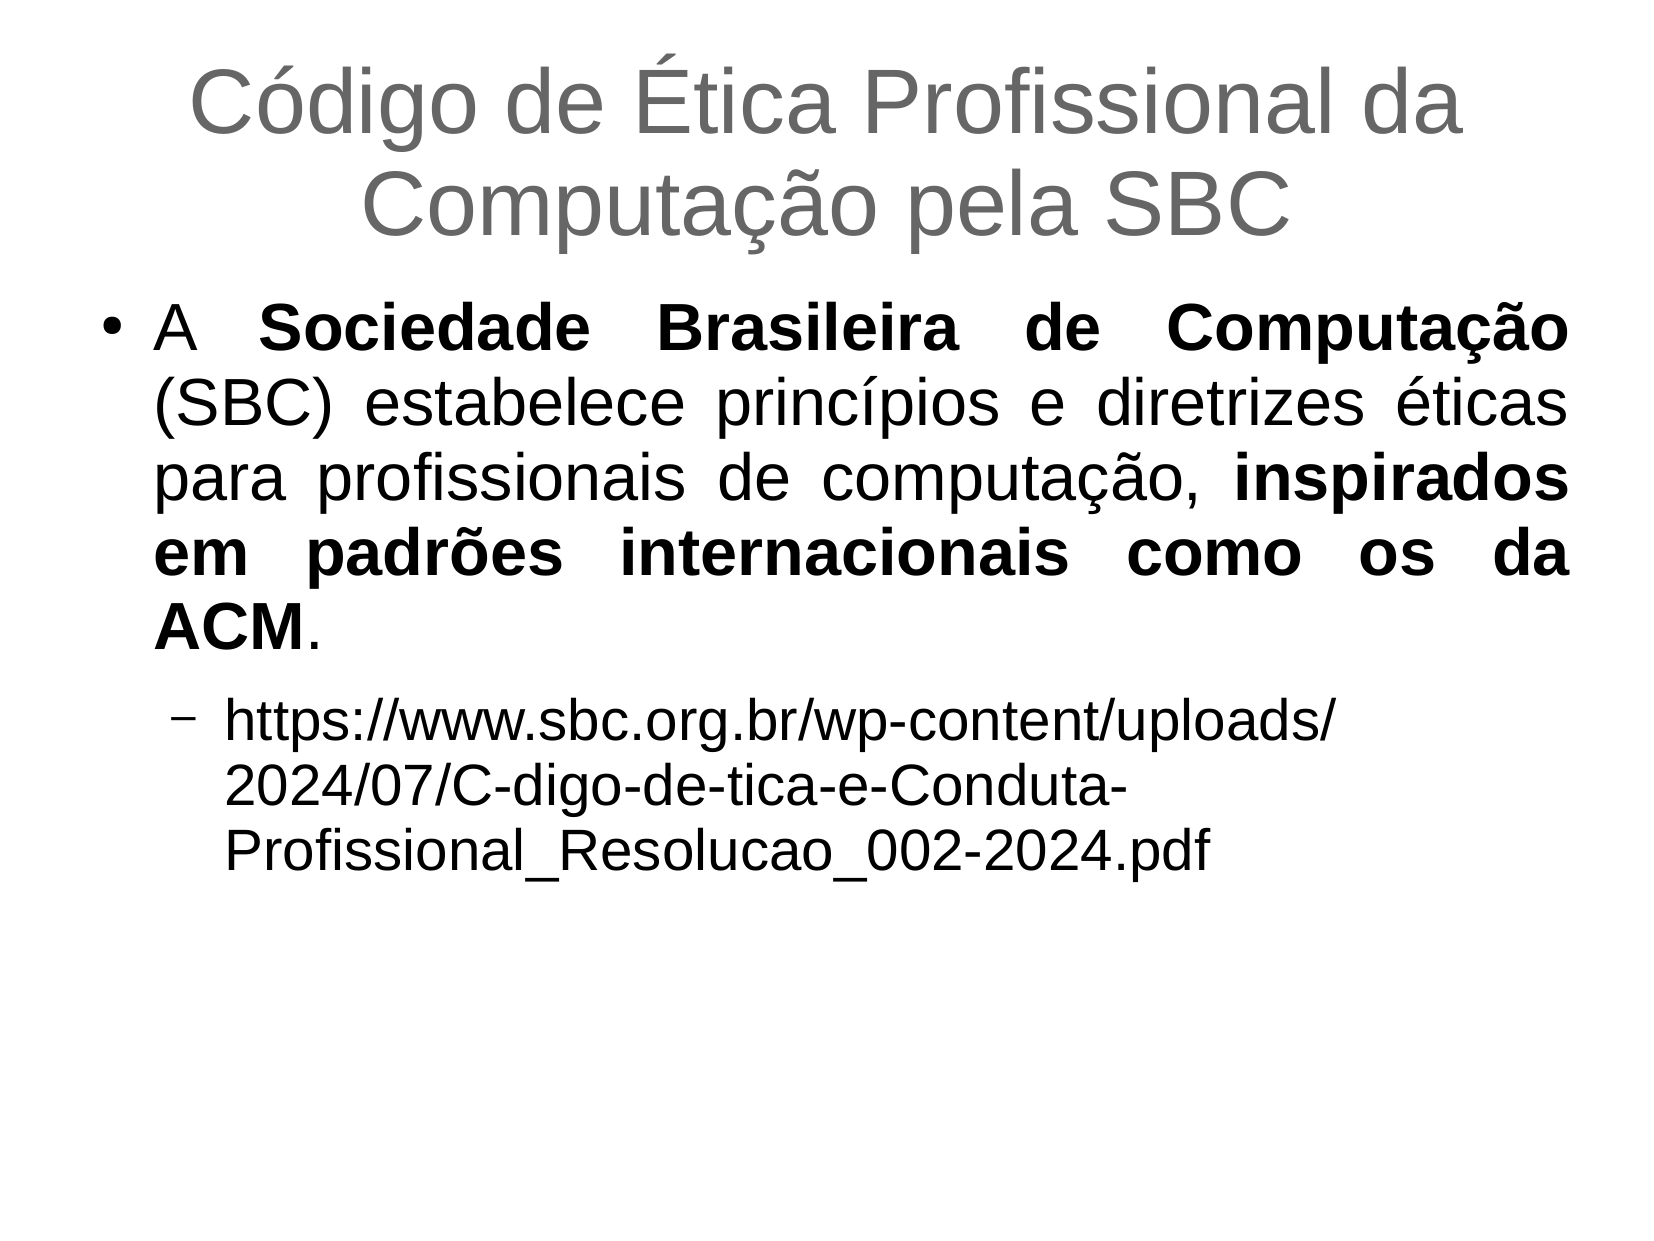

# Código de Ética Profissional da Computação pela SBC
A Sociedade Brasileira de Computação (SBC) estabelece princípios e diretrizes éticas para profissionais de computação, inspirados em padrões internacionais como os da ACM.
https://www.sbc.org.br/wp-content/uploads/2024/07/C-digo-de-tica-e-Conduta-Profissional_Resolucao_002-2024.pdf